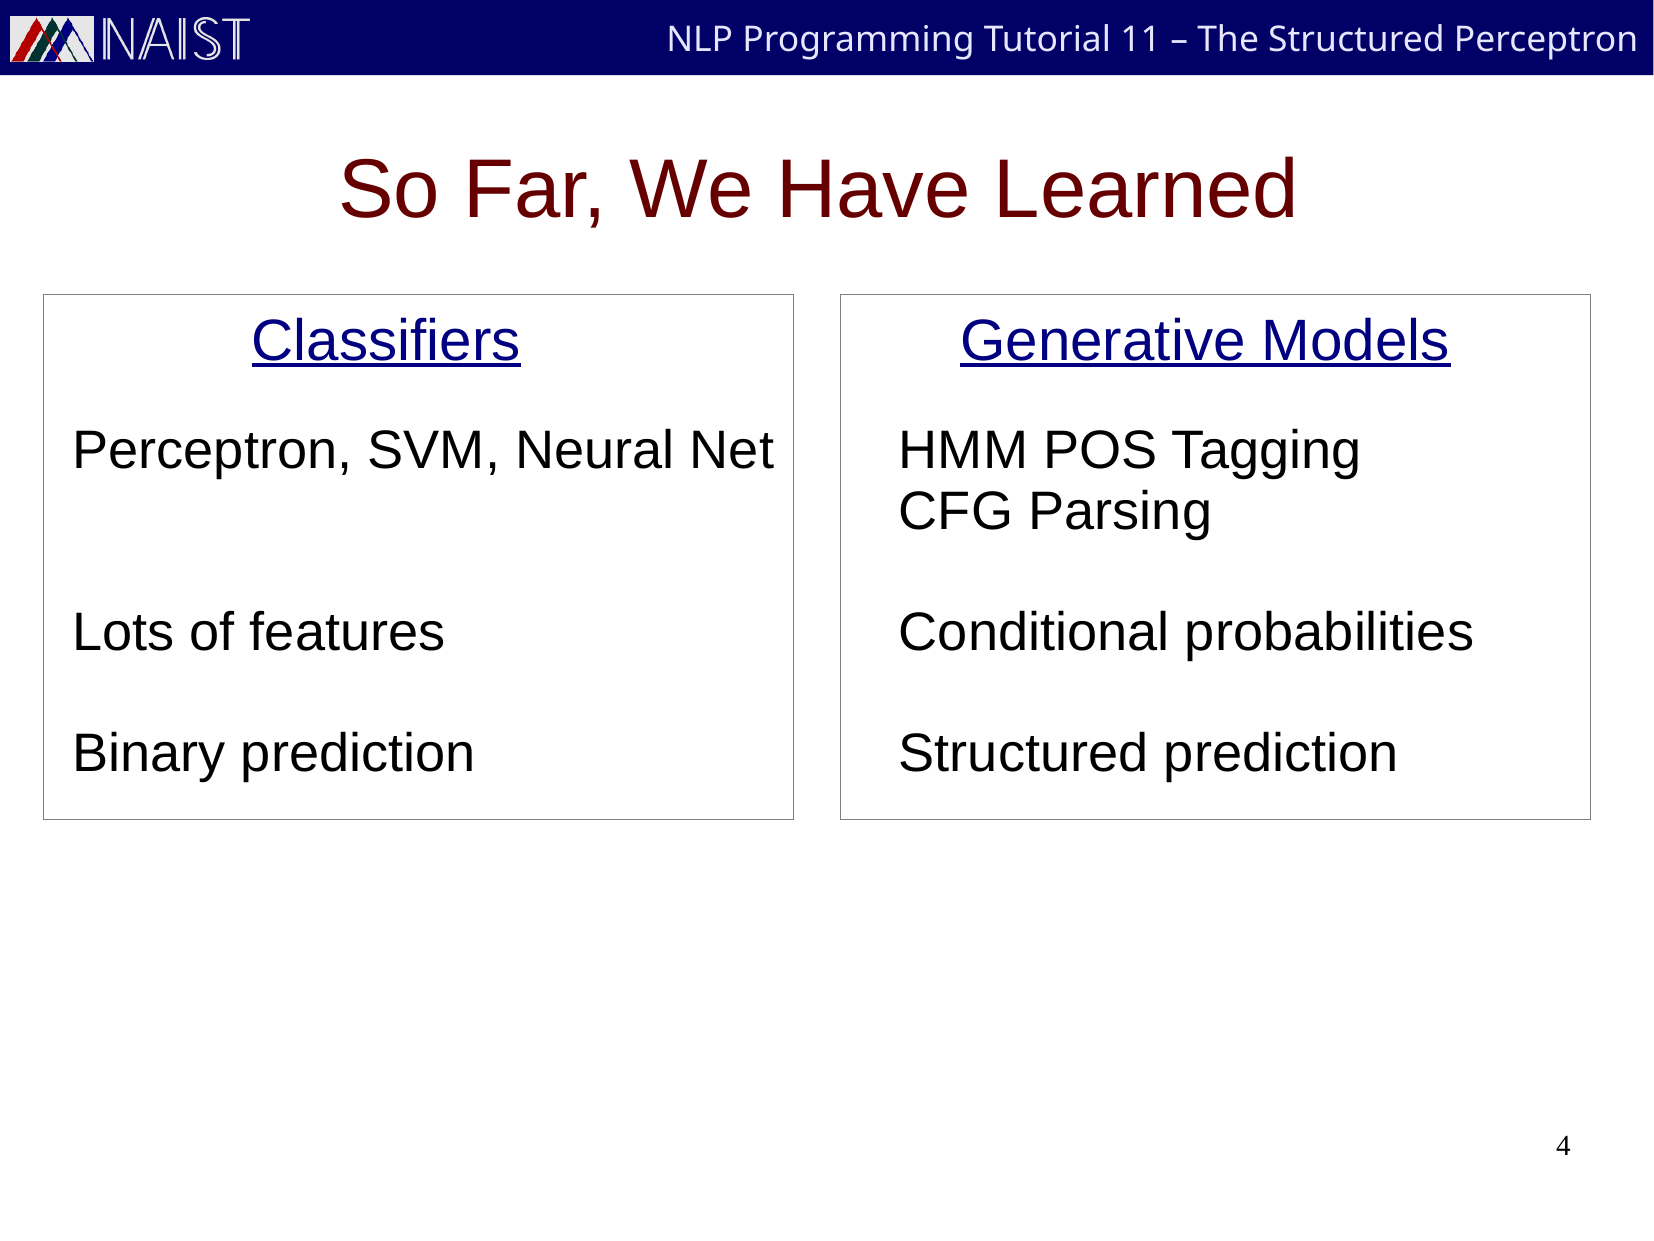

# So Far, We Have Learned
Classifiers
Generative Models
Perceptron, SVM, Neural Net
Lots of features
Binary prediction
HMM POS Tagging
CFG Parsing
Conditional probabilities
Structured prediction
4